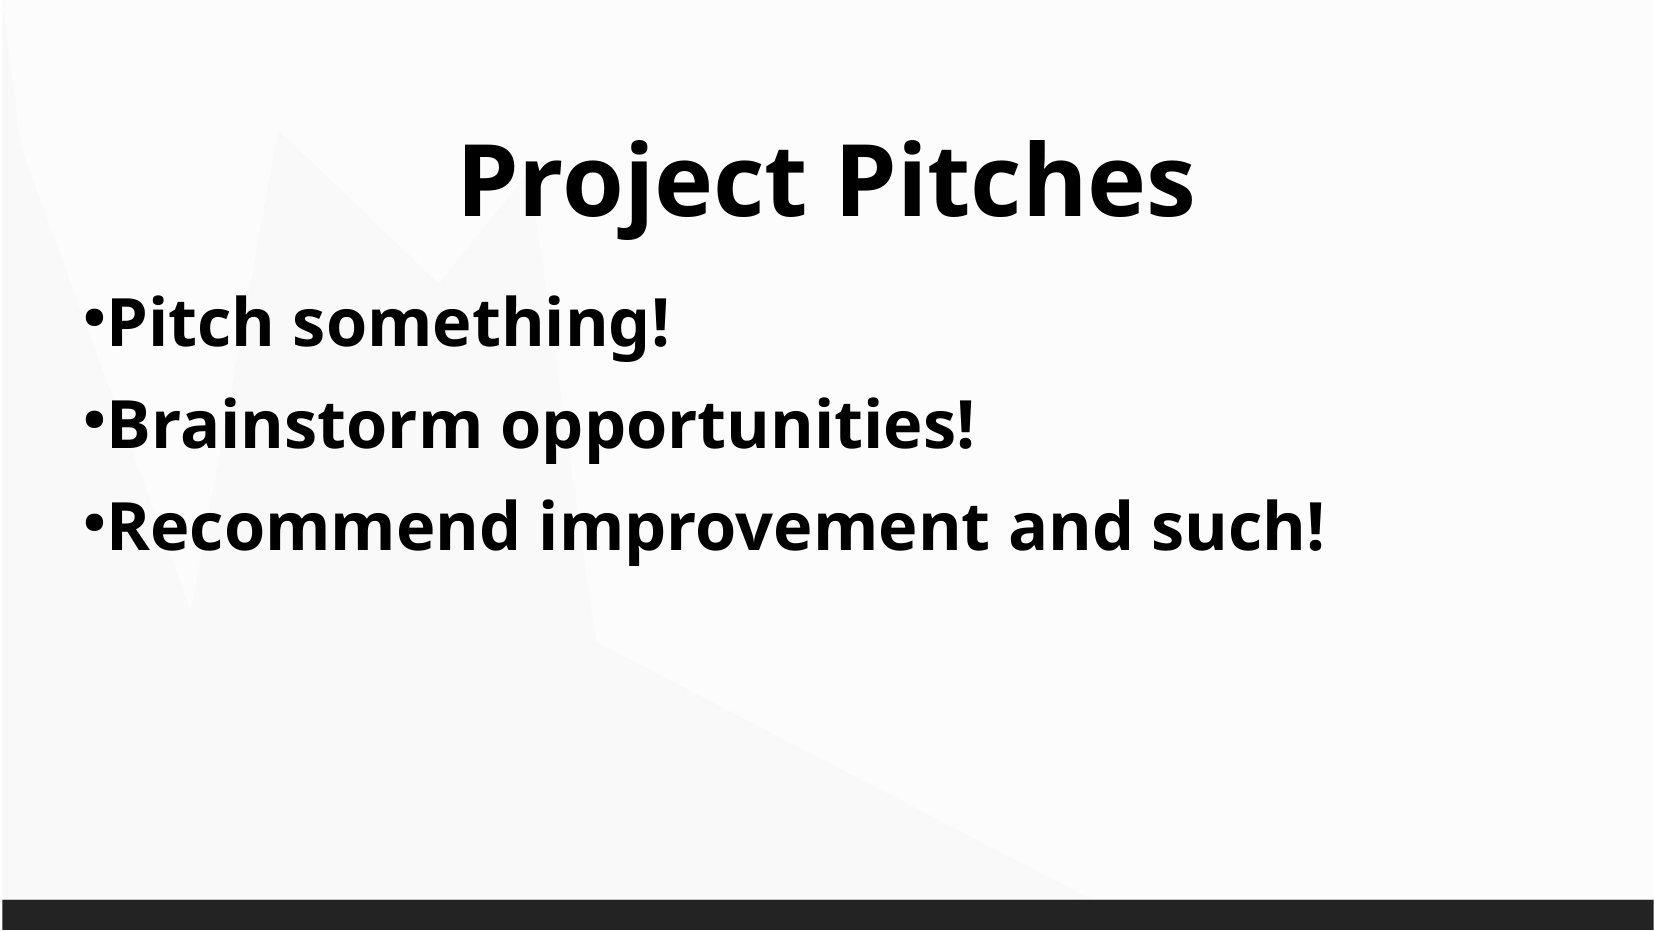

# Project Pitches
Pitch something!
Brainstorm opportunities!
Recommend improvement and such!